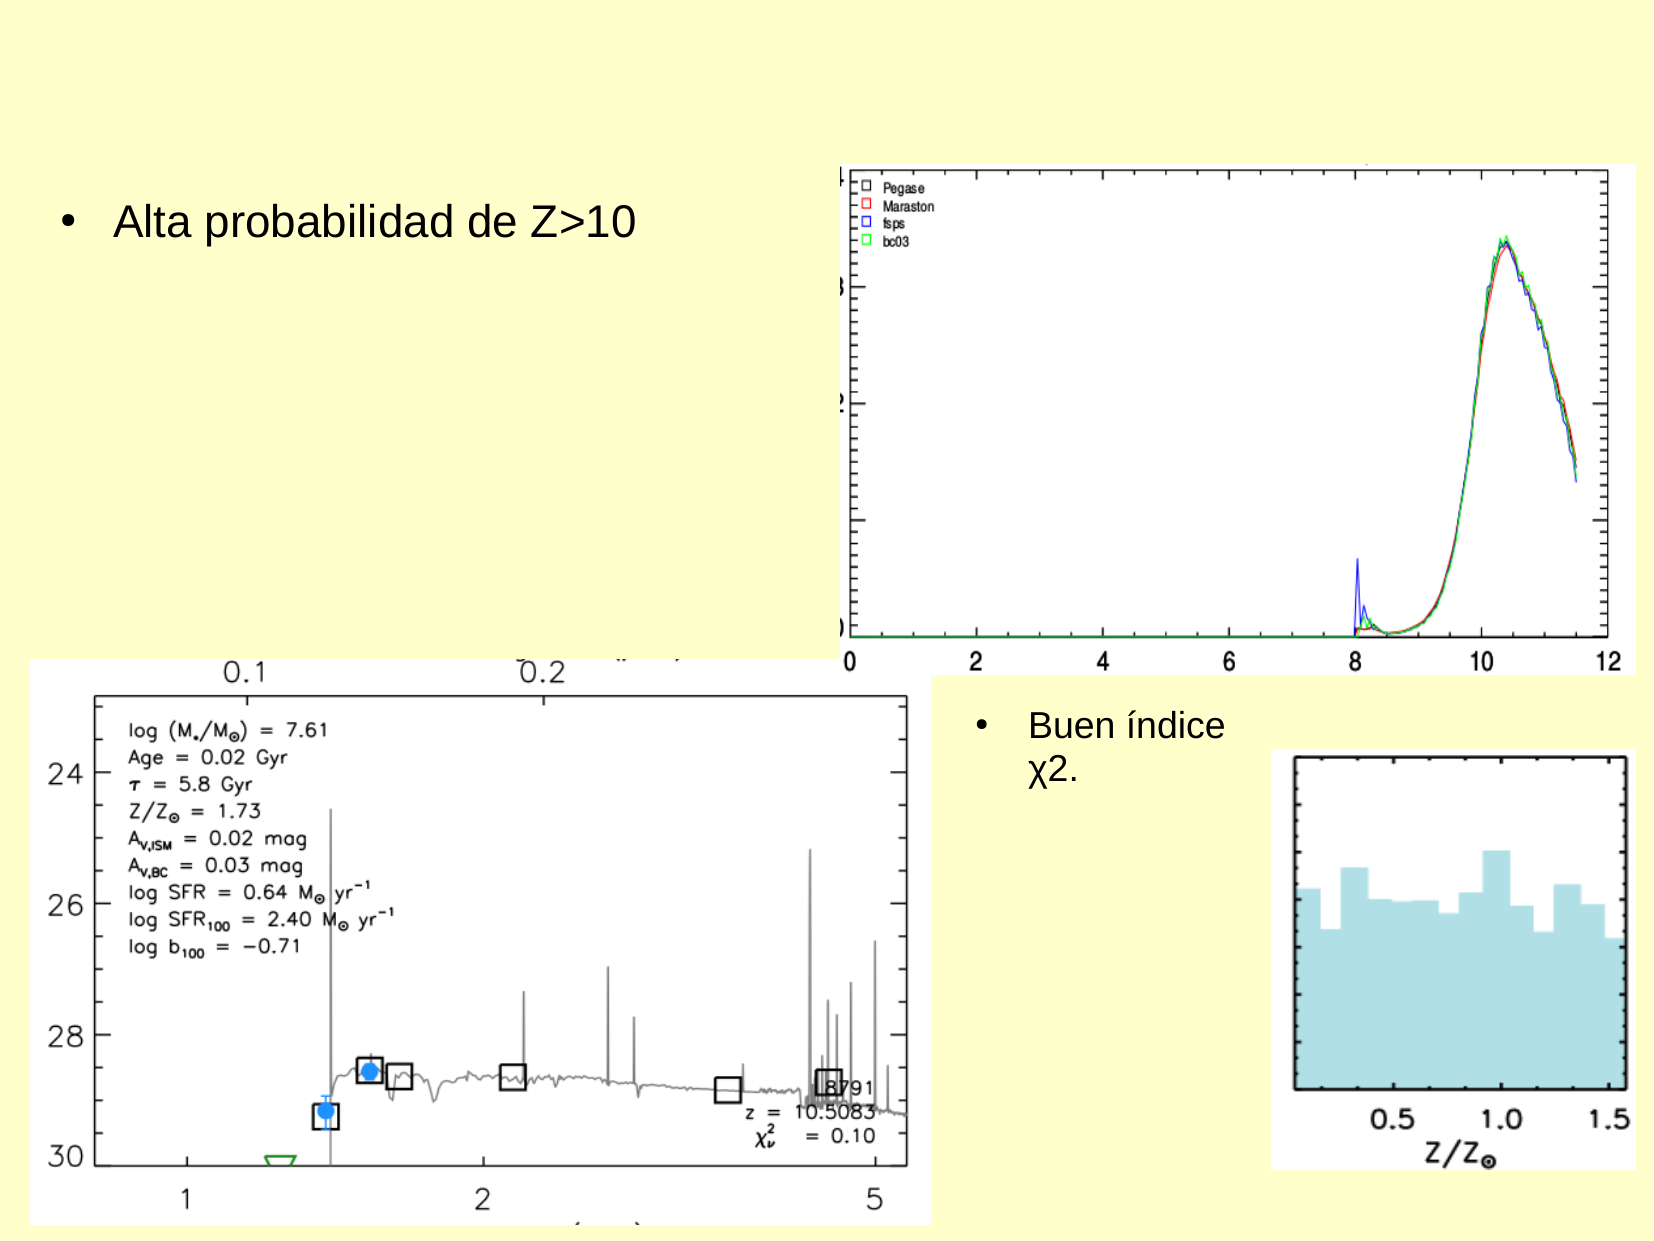

# Alta probabilidad de Z>10
Buen índice χ2.